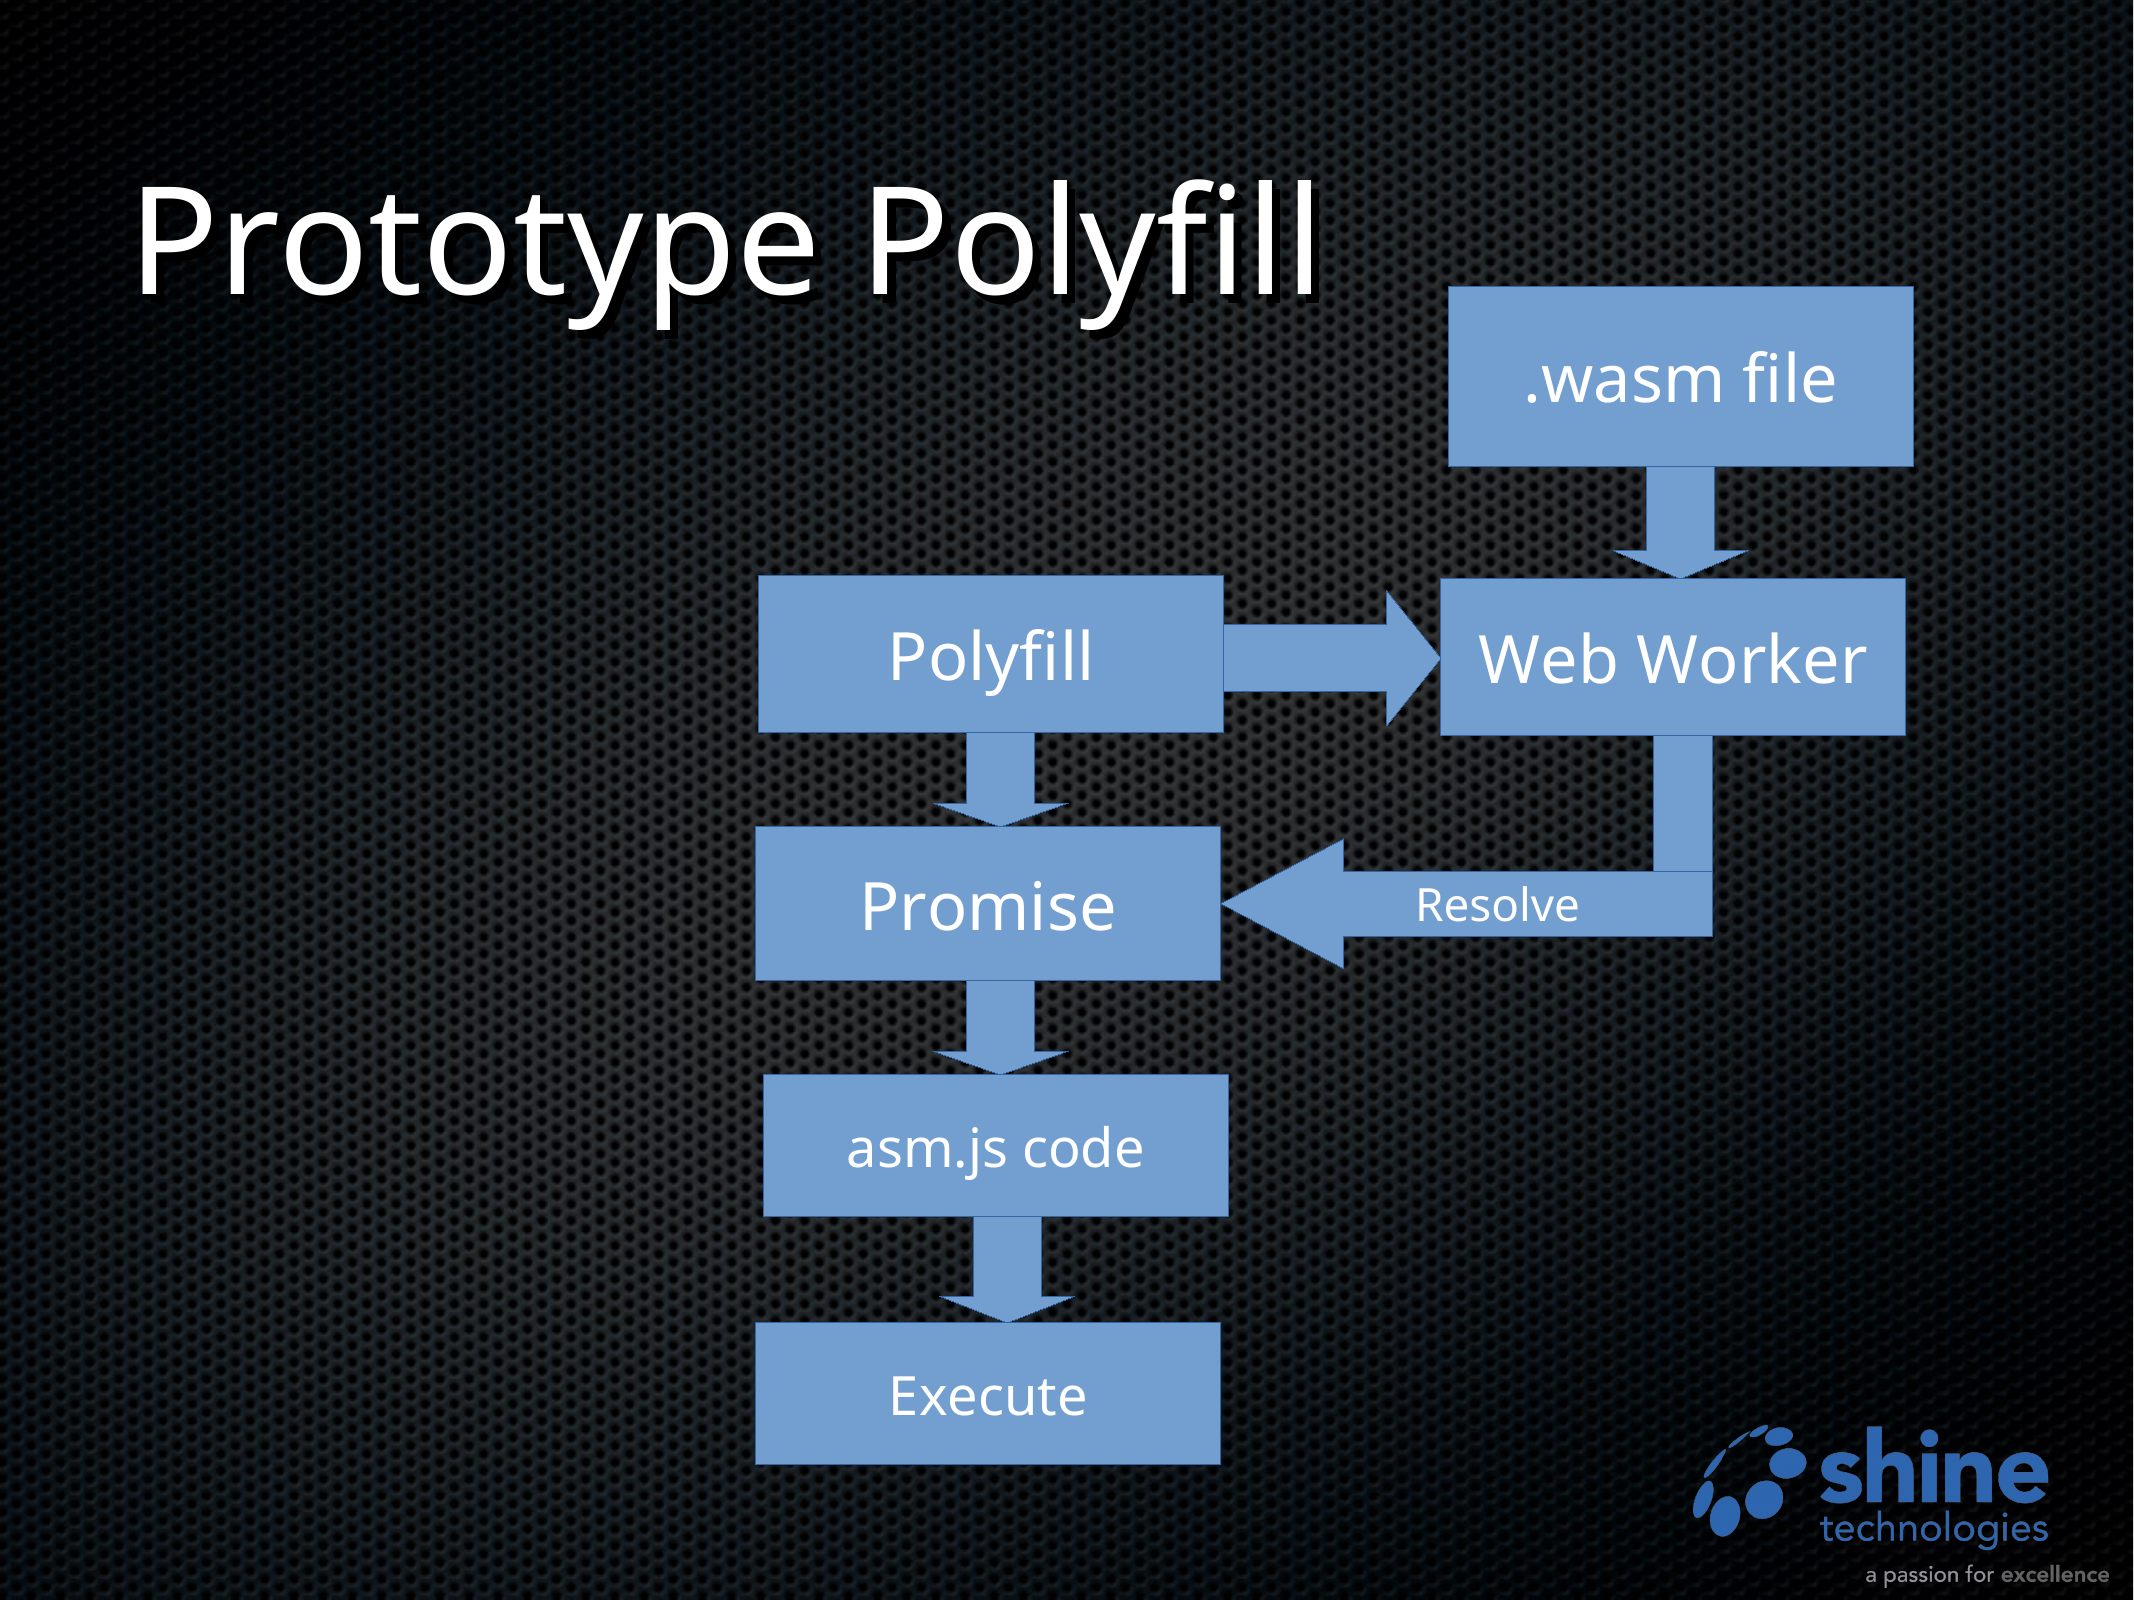

# Prototype Polyfill
.wasm file
Polyfill
Web Worker
Promise
Resolve
asm.js code
Execute